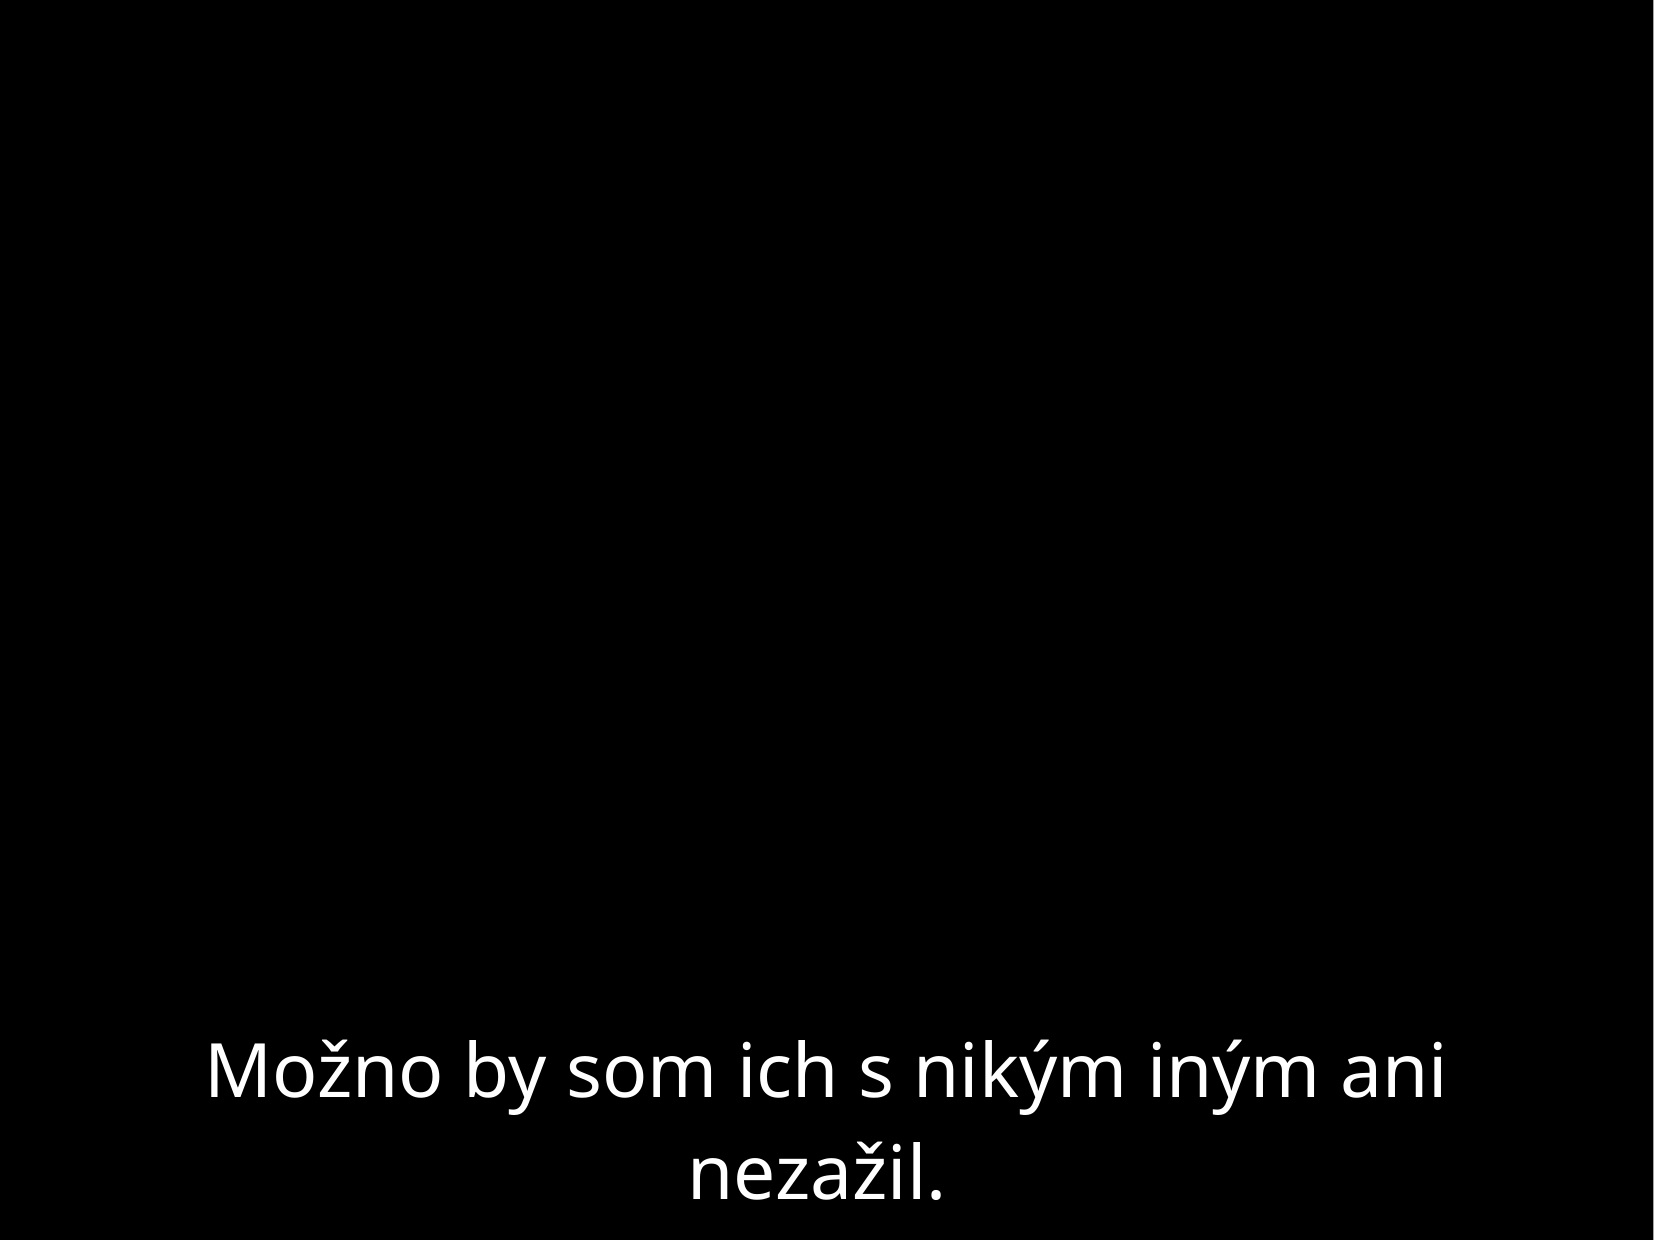

# Možno by som ich s nikým iným ani nezažil.